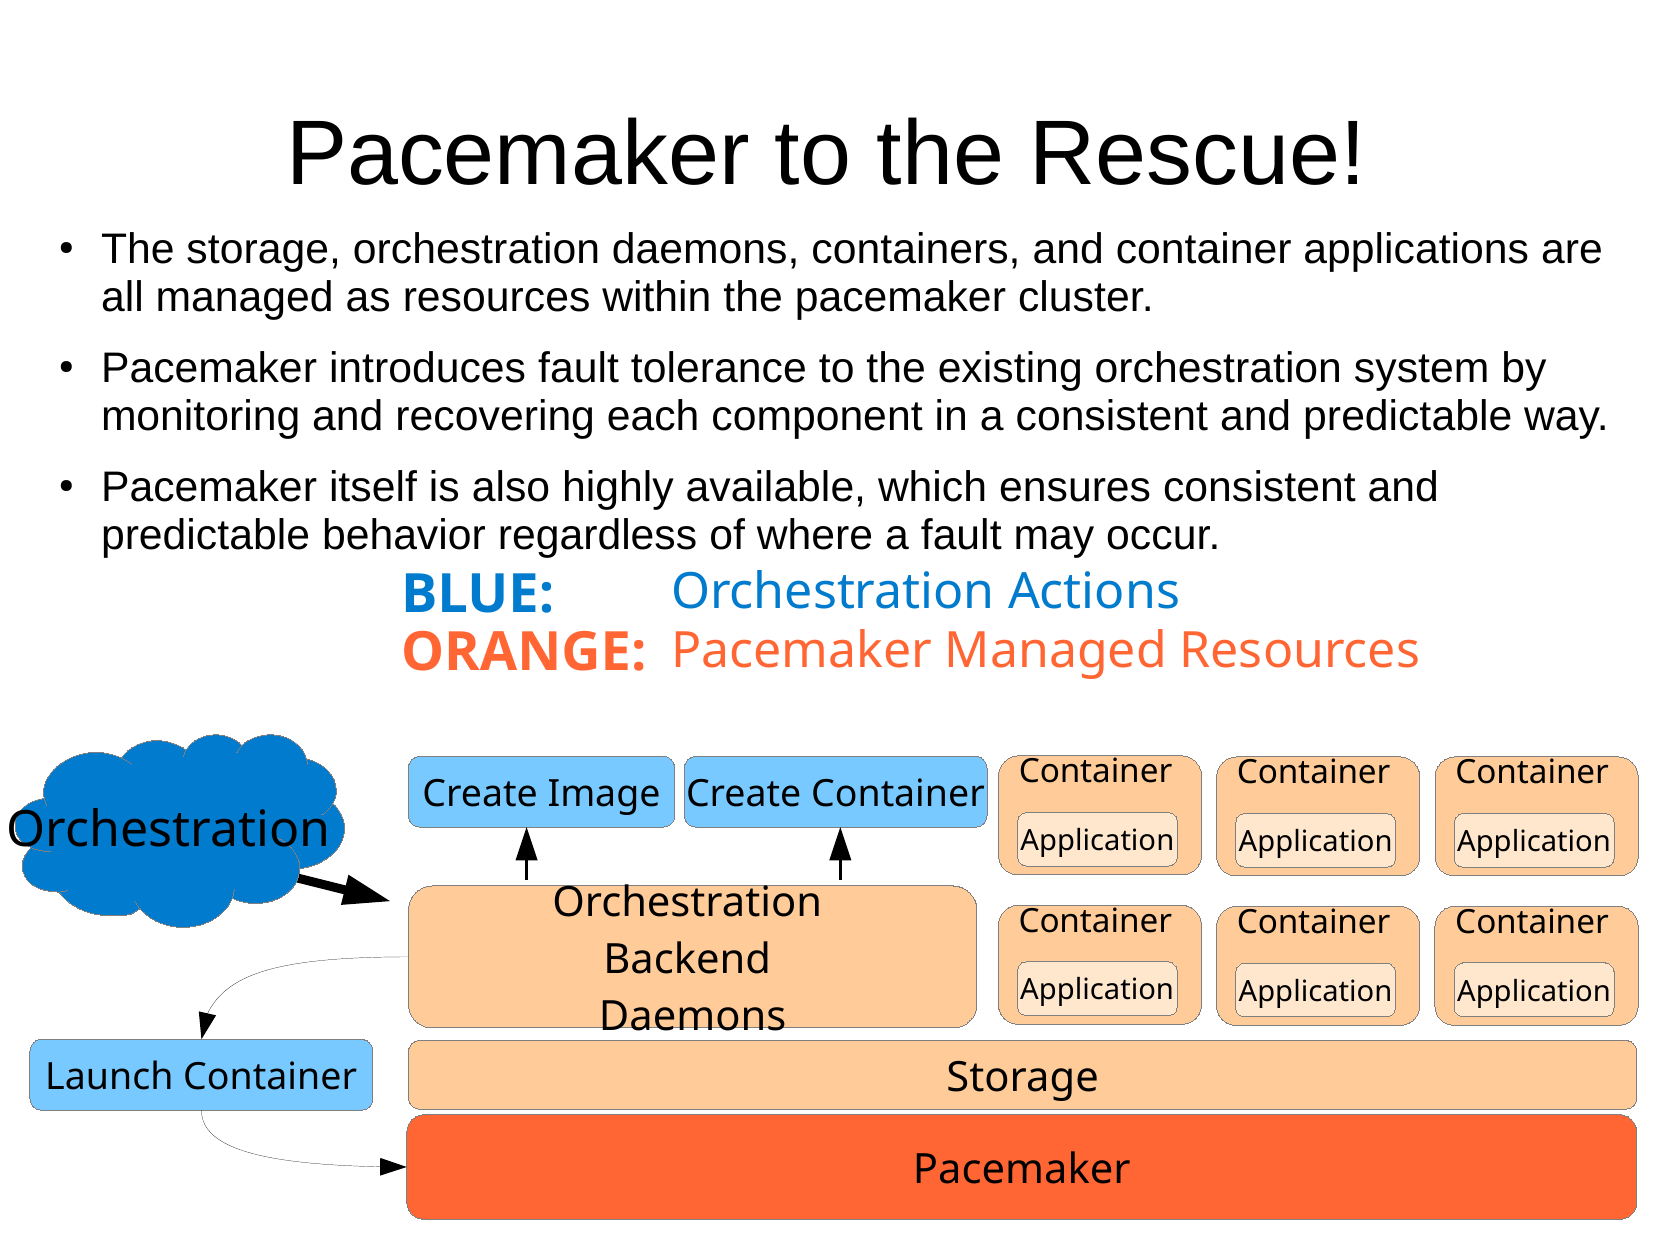

# Pacemaker to the Rescue!
The storage, orchestration daemons, containers, and container applications are all managed as resources within the pacemaker cluster.
Pacemaker introduces fault tolerance to the existing orchestration system by monitoring and recovering each component in a consistent and predictable way.
Pacemaker itself is also highly available, which ensures consistent and predictable behavior regardless of where a fault may occur.
BLUE:
Orchestration Actions
ORANGE:
Pacemaker Managed Resources
Orchestration
Container
Create Image
Create Container
Container
Container
Application
Application
Application
Orchestration
Backend
Daemons
Container
Container
Container
Application
Application
Application
Launch Container
Storage
Pacemaker